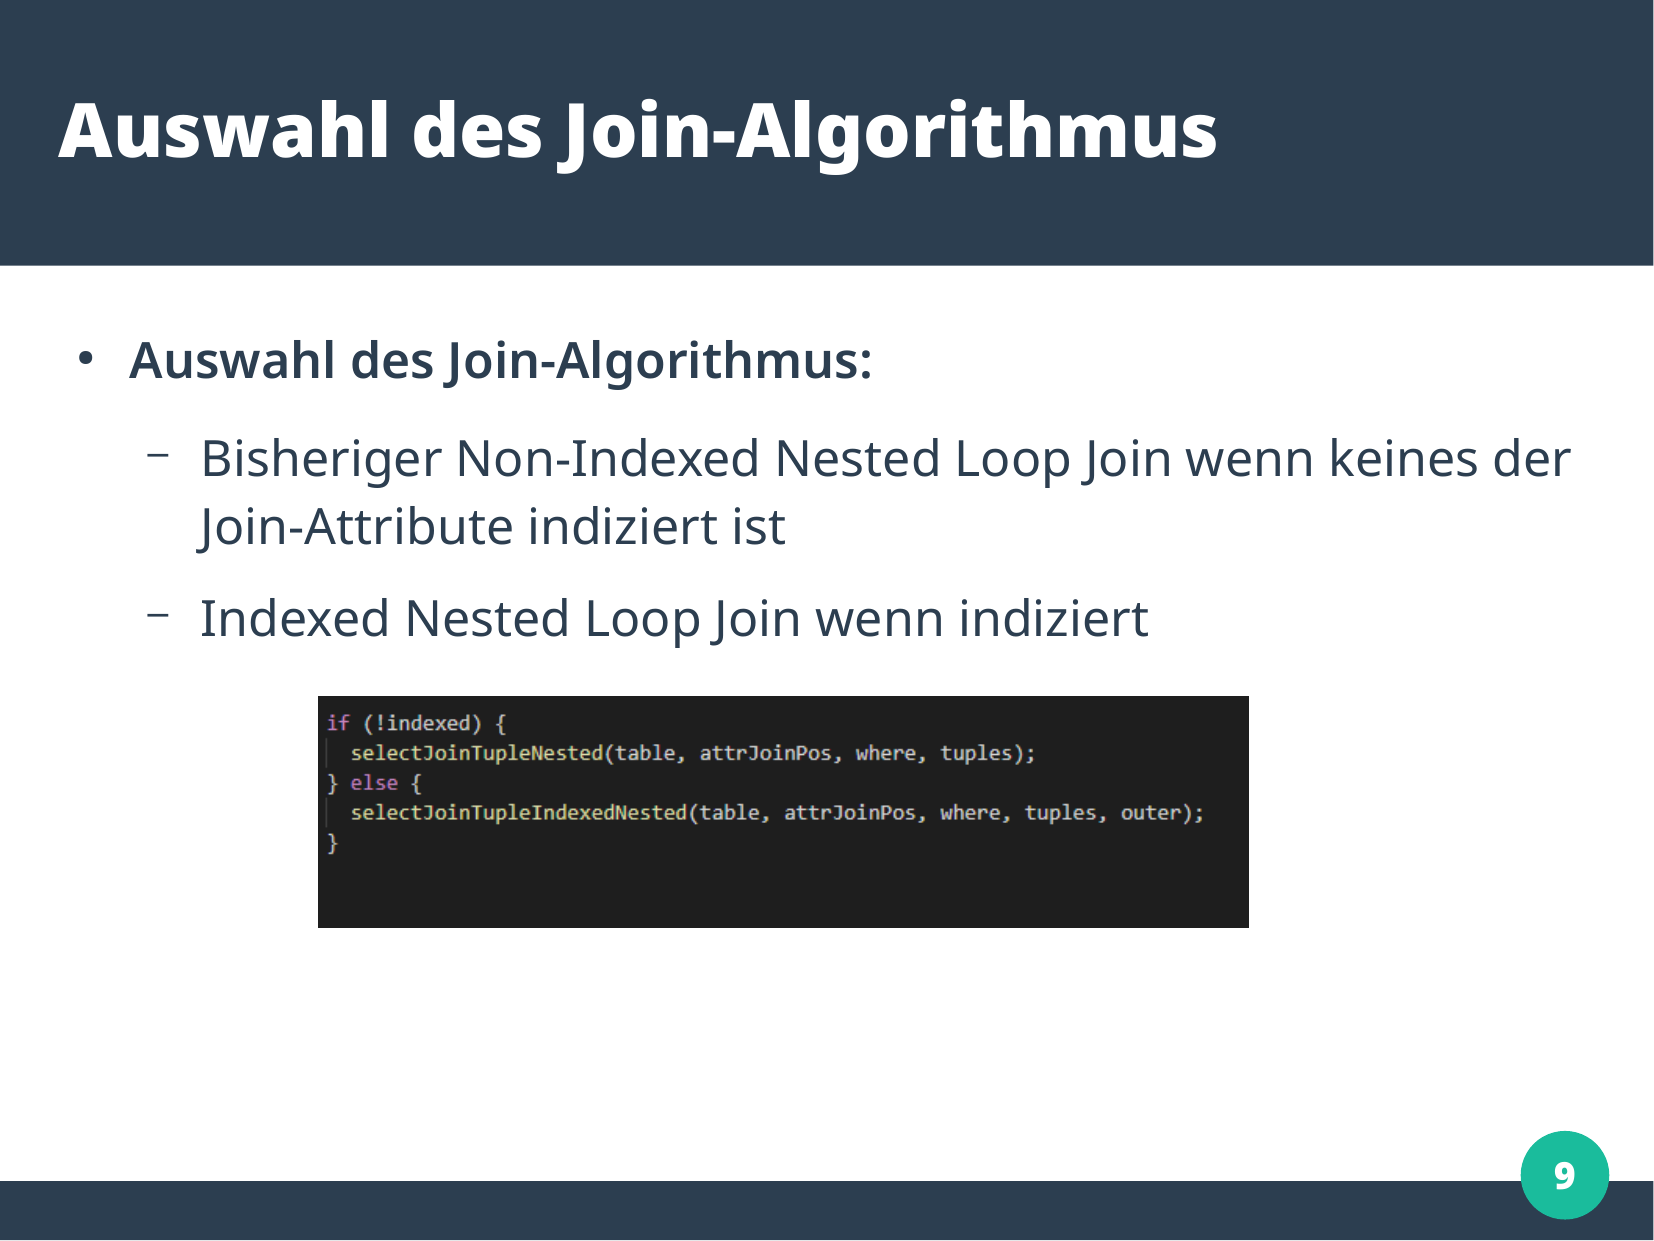

# Auswahl des Join-Algorithmus
Auswahl des Join-Algorithmus:
Bisheriger Non-Indexed Nested Loop Join wenn keines der Join-Attribute indiziert ist
Indexed Nested Loop Join wenn indiziert
9